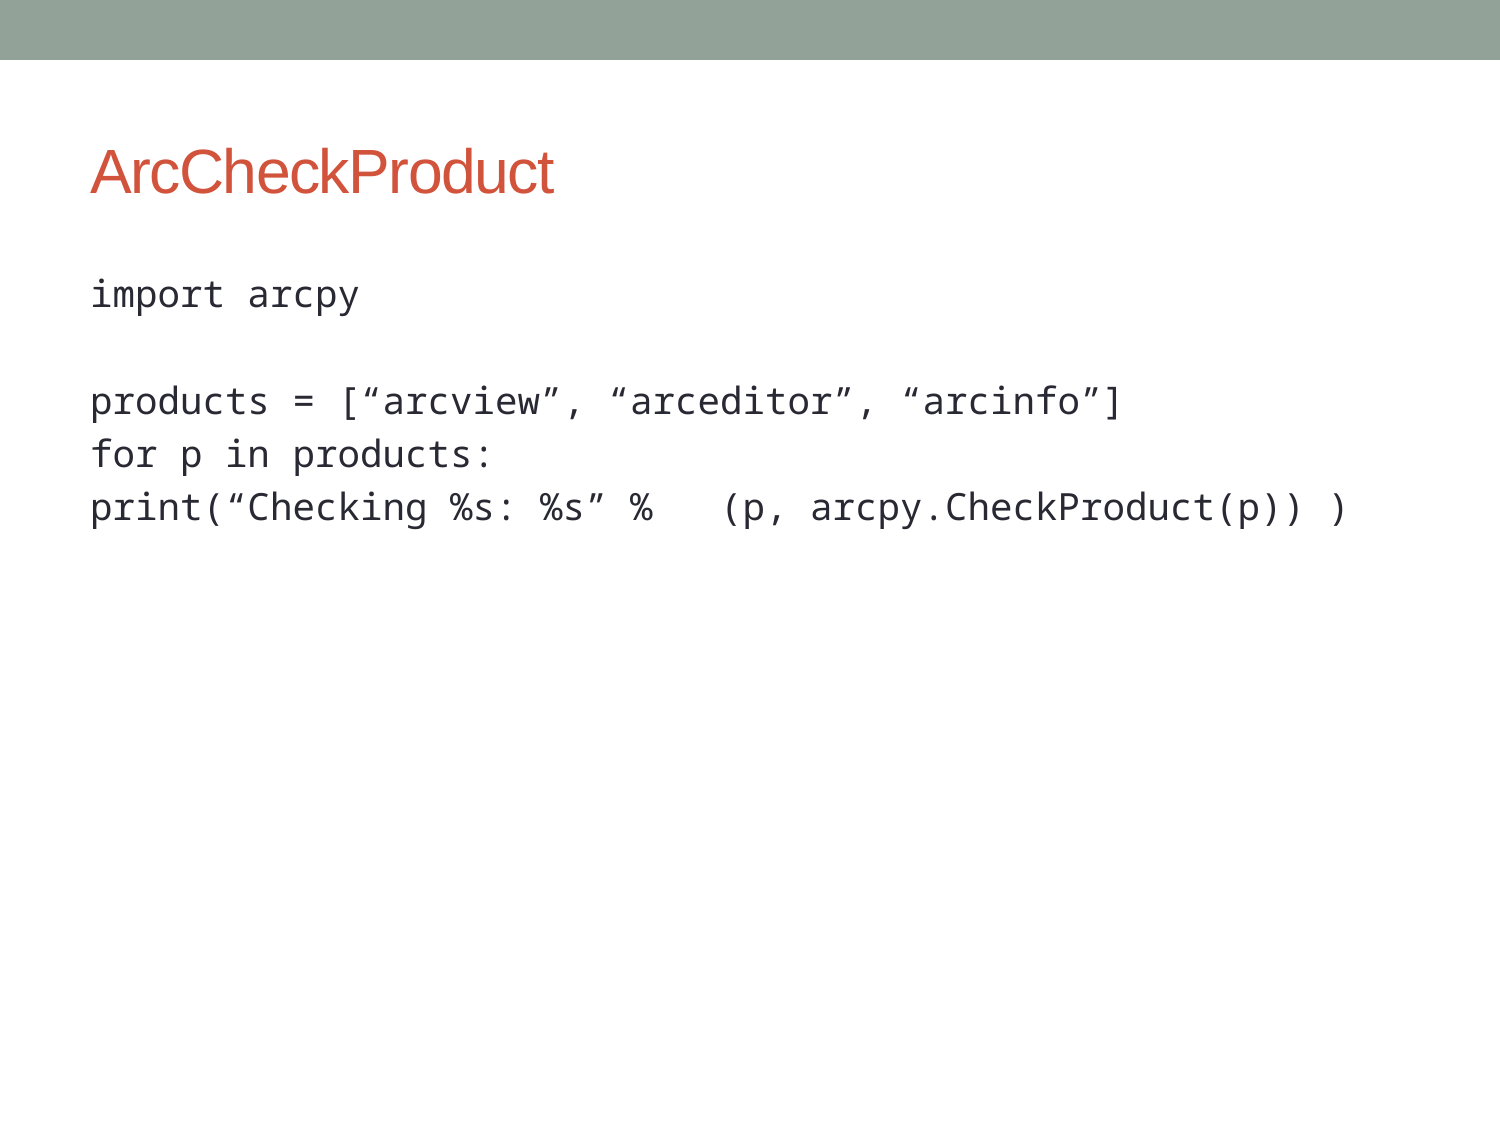

# ArcCheckProduct
import arcpy
products = [“arcview”, “arceditor”, “arcinfo”]
for p in products:
print(“Checking %s: %s” % (p, arcpy.CheckProduct(p)) )